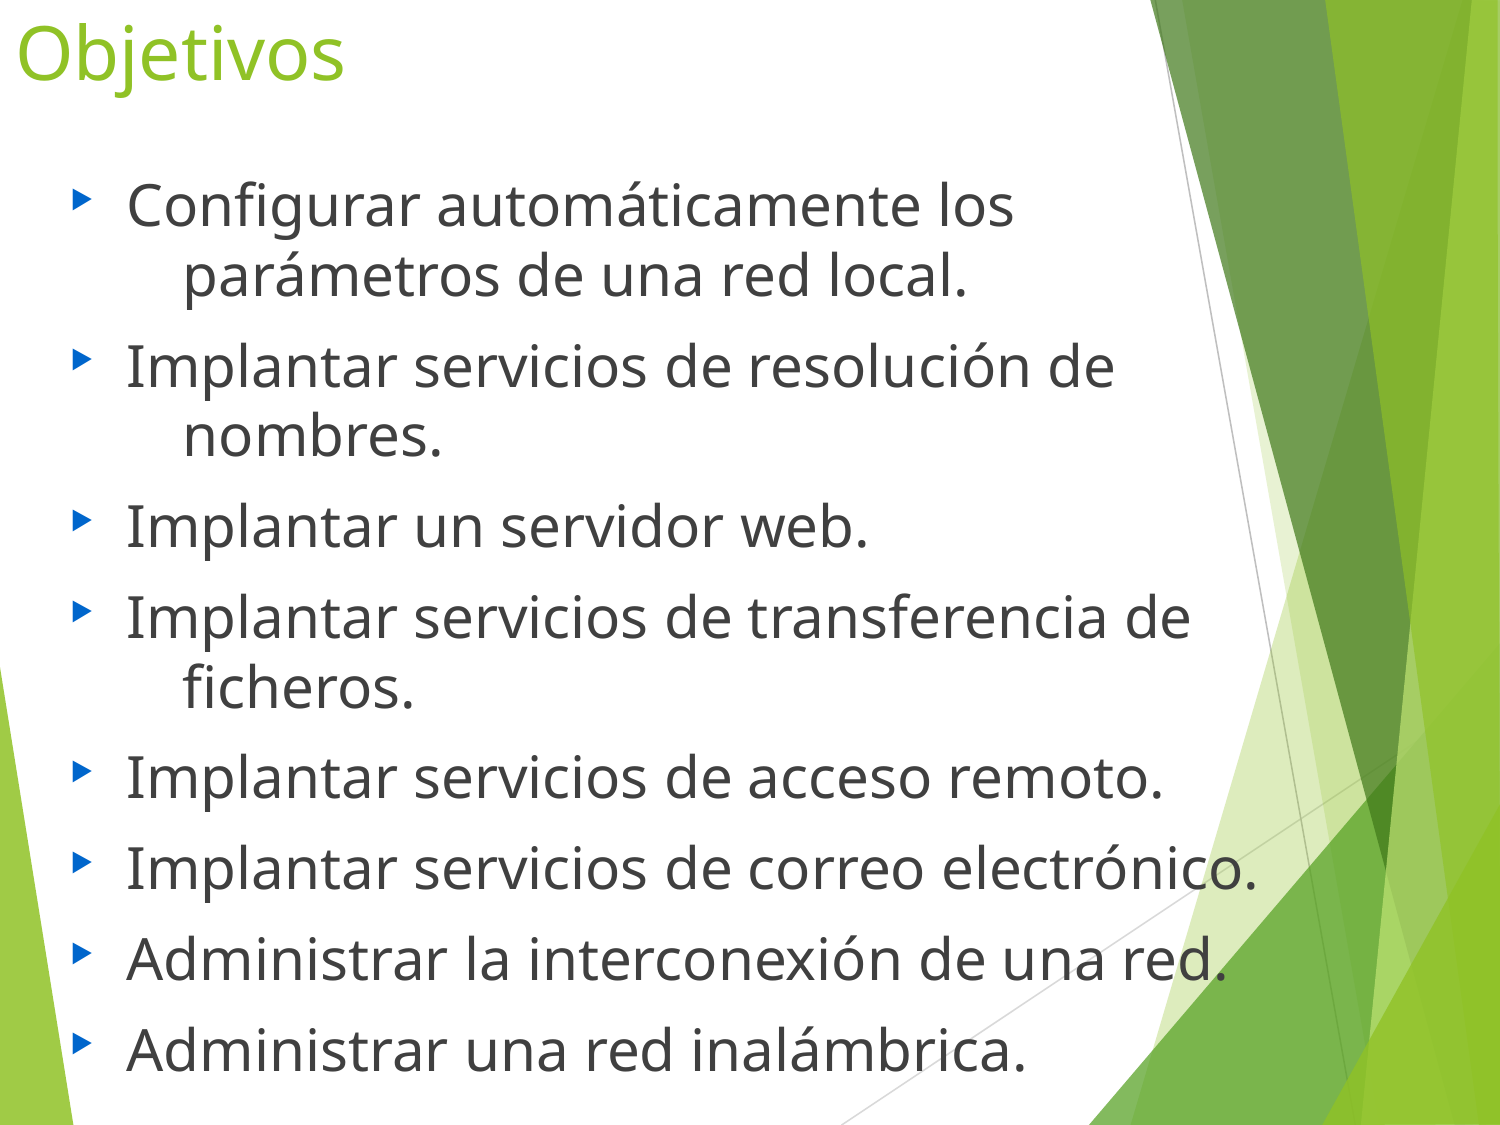

# Objetivos
Configurar automáticamente los parámetros de una red local.
Implantar servicios de resolución de nombres.
Implantar un servidor web.
Implantar servicios de transferencia de ficheros.
Implantar servicios de acceso remoto.
Implantar servicios de correo electrónico.
Administrar la interconexión de una red.
Administrar una red inalámbrica.